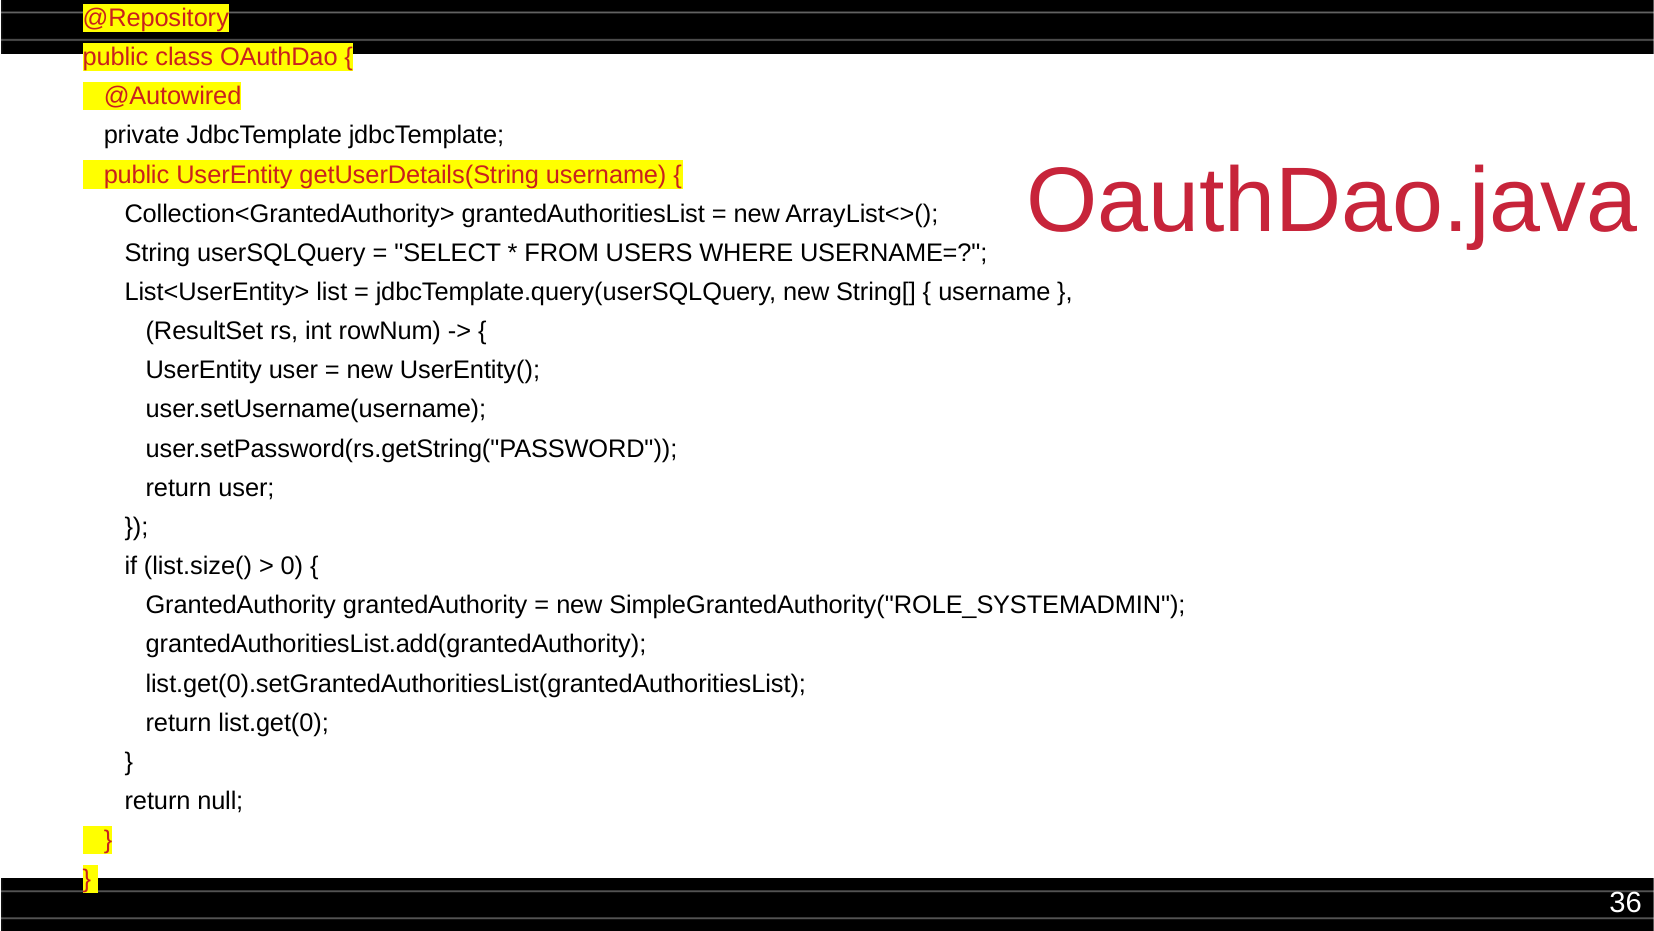

@Repository
public class OAuthDao {
 @Autowired
 private JdbcTemplate jdbcTemplate;
 public UserEntity getUserDetails(String username) {
 Collection<GrantedAuthority> grantedAuthoritiesList = new ArrayList<>();
 String userSQLQuery = "SELECT * FROM USERS WHERE USERNAME=?";
 List<UserEntity> list = jdbcTemplate.query(userSQLQuery, new String[] { username },
 (ResultSet rs, int rowNum) -> {
 UserEntity user = new UserEntity();
 user.setUsername(username);
 user.setPassword(rs.getString("PASSWORD"));
 return user;
 });
 if (list.size() > 0) {
 GrantedAuthority grantedAuthority = new SimpleGrantedAuthority("ROLE_SYSTEMADMIN");
 grantedAuthoritiesList.add(grantedAuthority);
 list.get(0).setGrantedAuthoritiesList(grantedAuthoritiesList);
 return list.get(0);
 }
 return null;
 }
}
# OauthDao.java